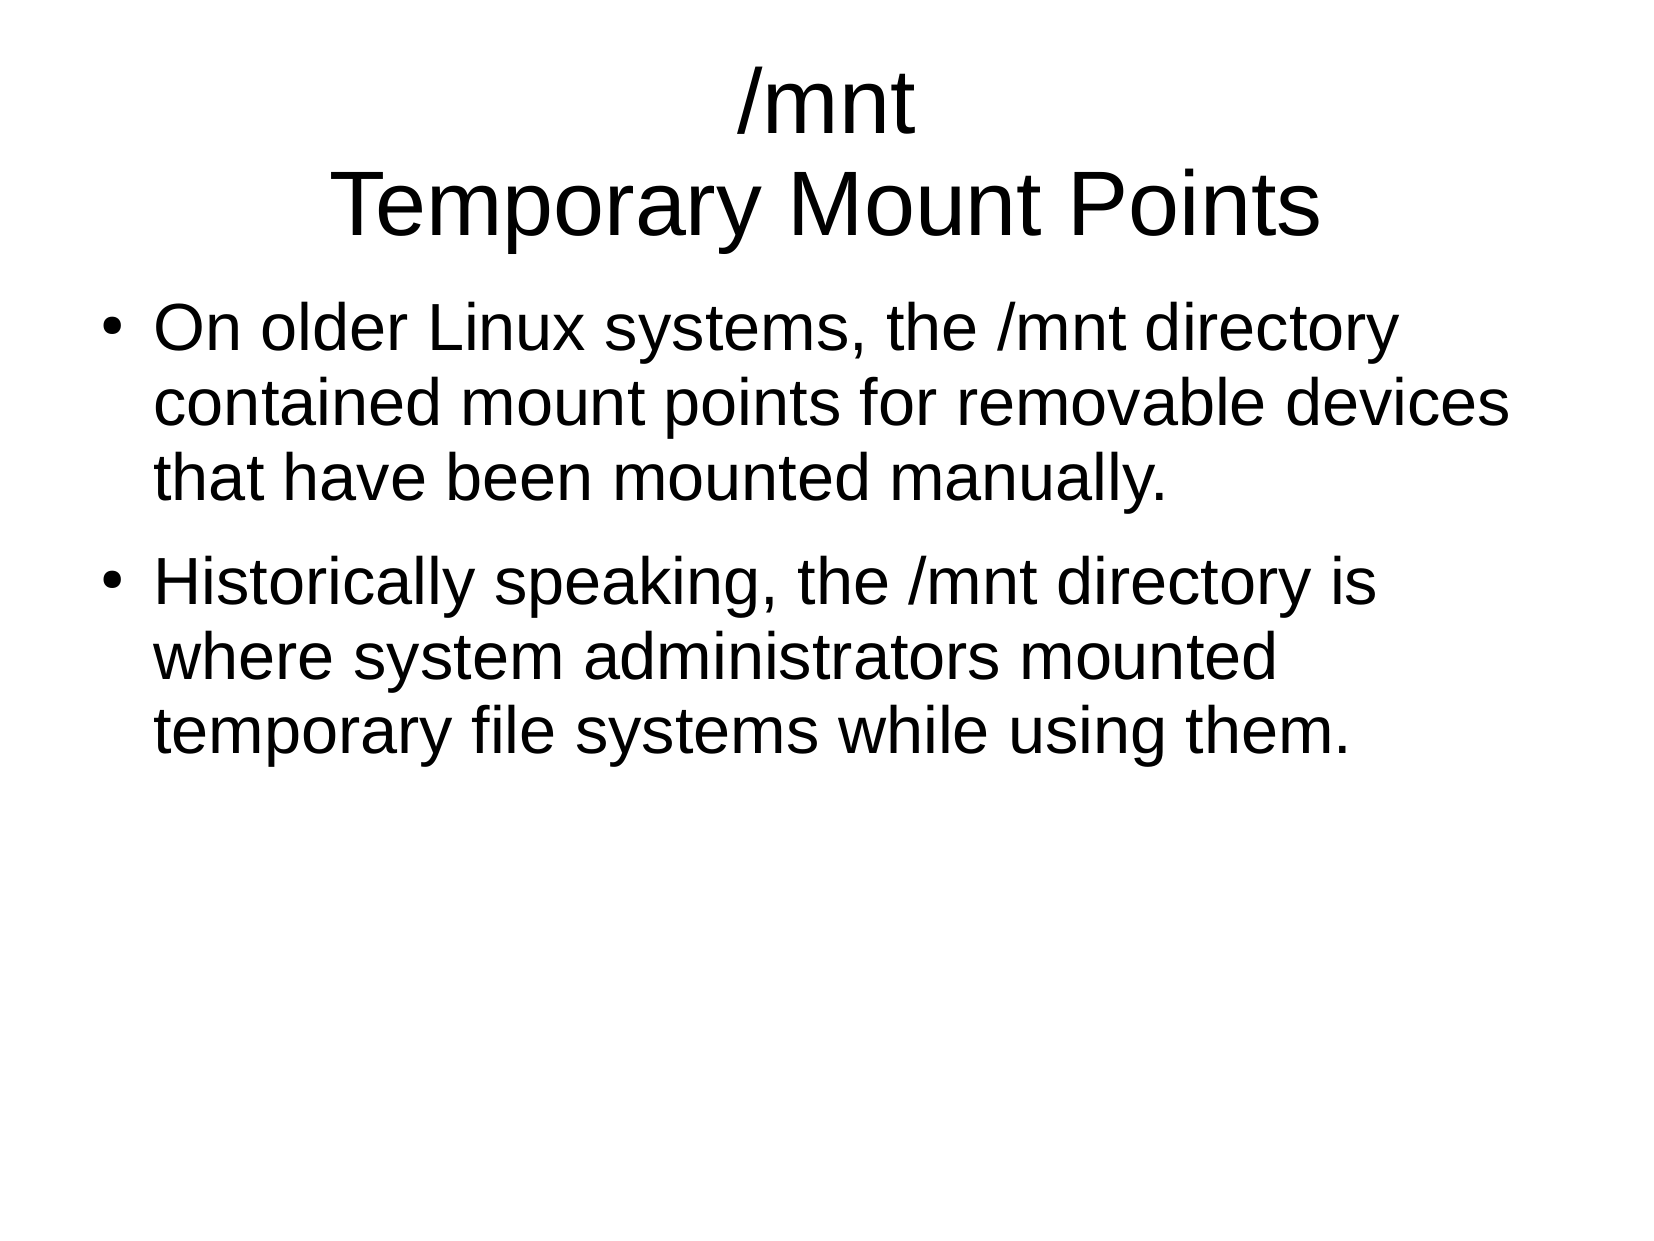

# /mnt Temporary Mount Points
On older Linux systems, the /mnt directory contained mount points for removable devices that have been mounted manually.
Historically speaking, the /mnt directory is where system administrators mounted temporary file systems while using them.